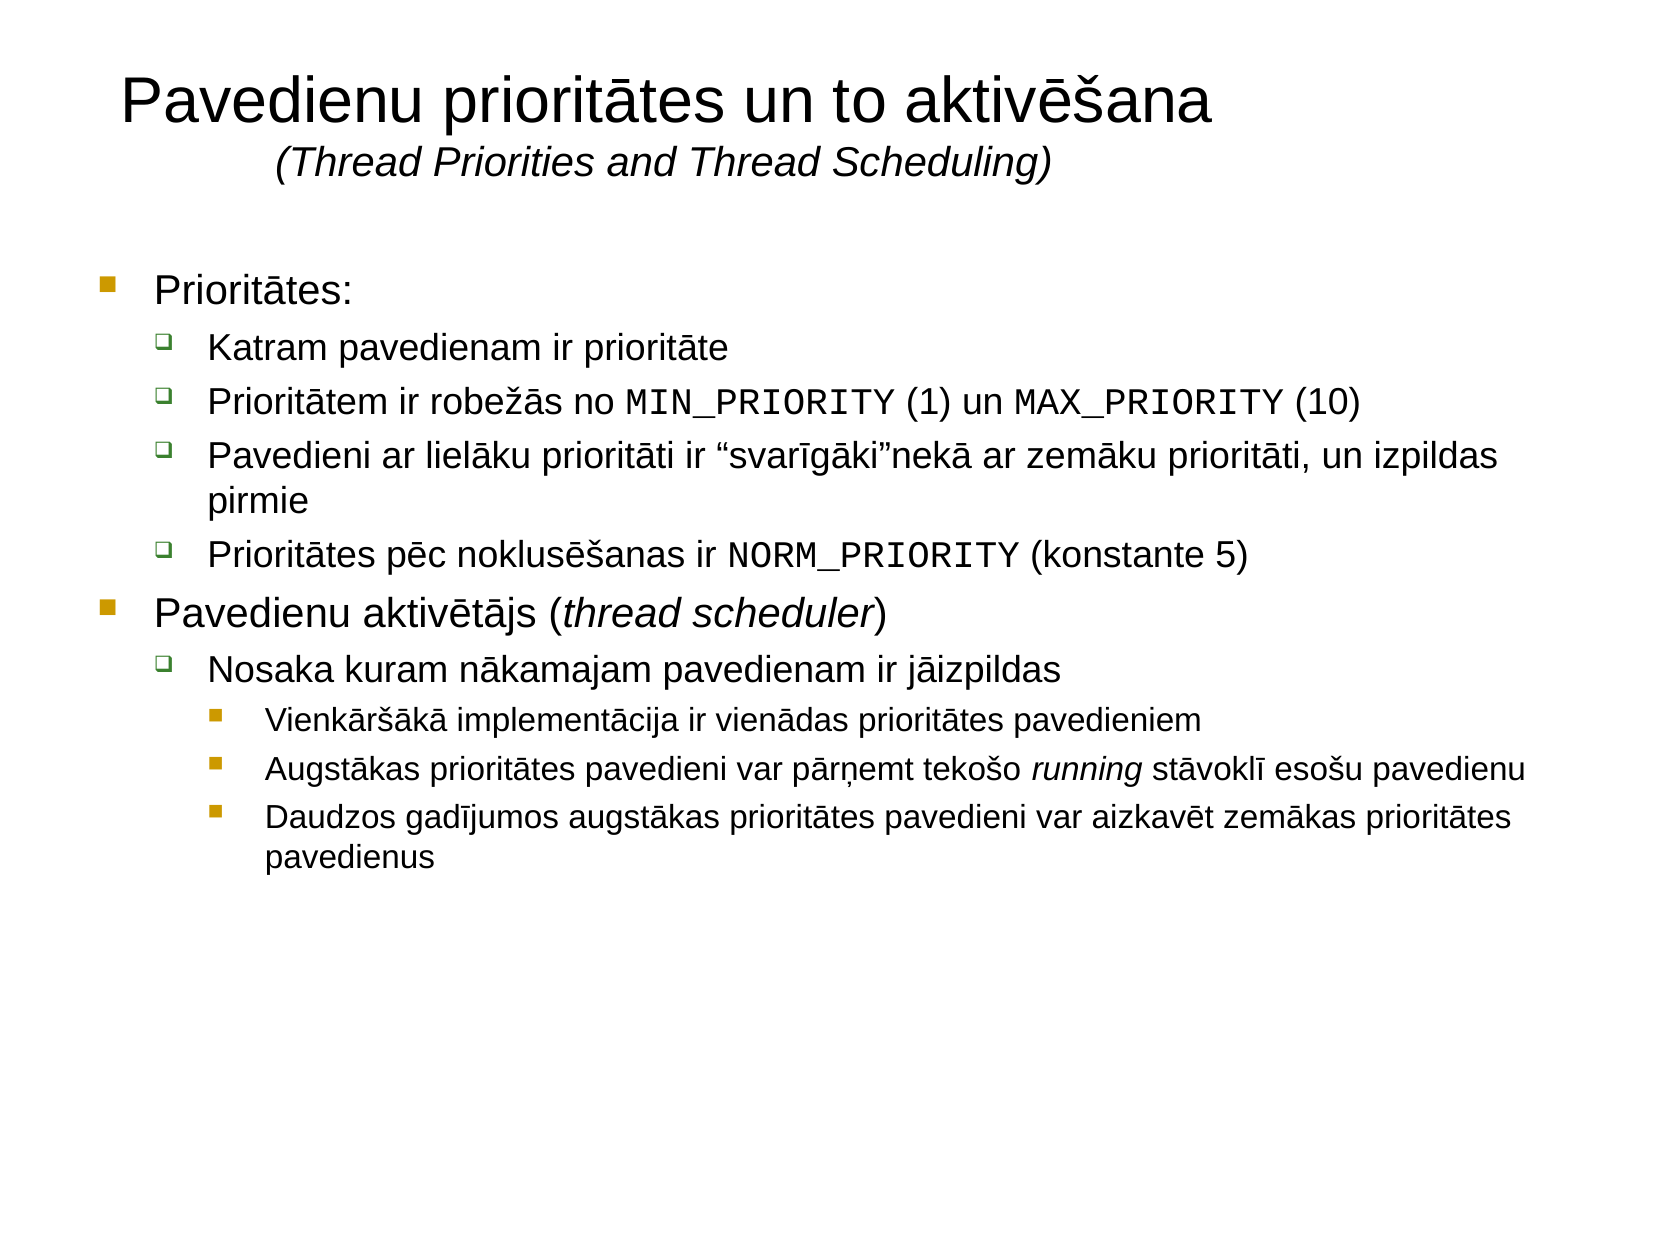

# Pavedienu prioritātes un to aktivēšana (Thread Priorities and Thread Scheduling)
Prioritātes:
Katram pavedienam ir prioritāte
Prioritātem ir robežās no MIN_PRIORITY (1) un MAX_PRIORITY (10)
Pavedieni ar lielāku prioritāti ir “svarīgāki”nekā ar zemāku prioritāti, un izpildas pirmie
Prioritātes pēc noklusēšanas ir NORM_PRIORITY (konstante 5)
Pavedienu aktivētājs (thread scheduler)
Nosaka kuram nākamajam pavedienam ir jāizpildas
Vienkāršākā implementācija ir vienādas prioritātes pavedieniem
Augstākas prioritātes pavedieni var pārņemt tekošo running stāvoklī esošu pavedienu
Daudzos gadījumos augstākas prioritātes pavedieni var aizkavēt zemākas prioritātes pavedienus